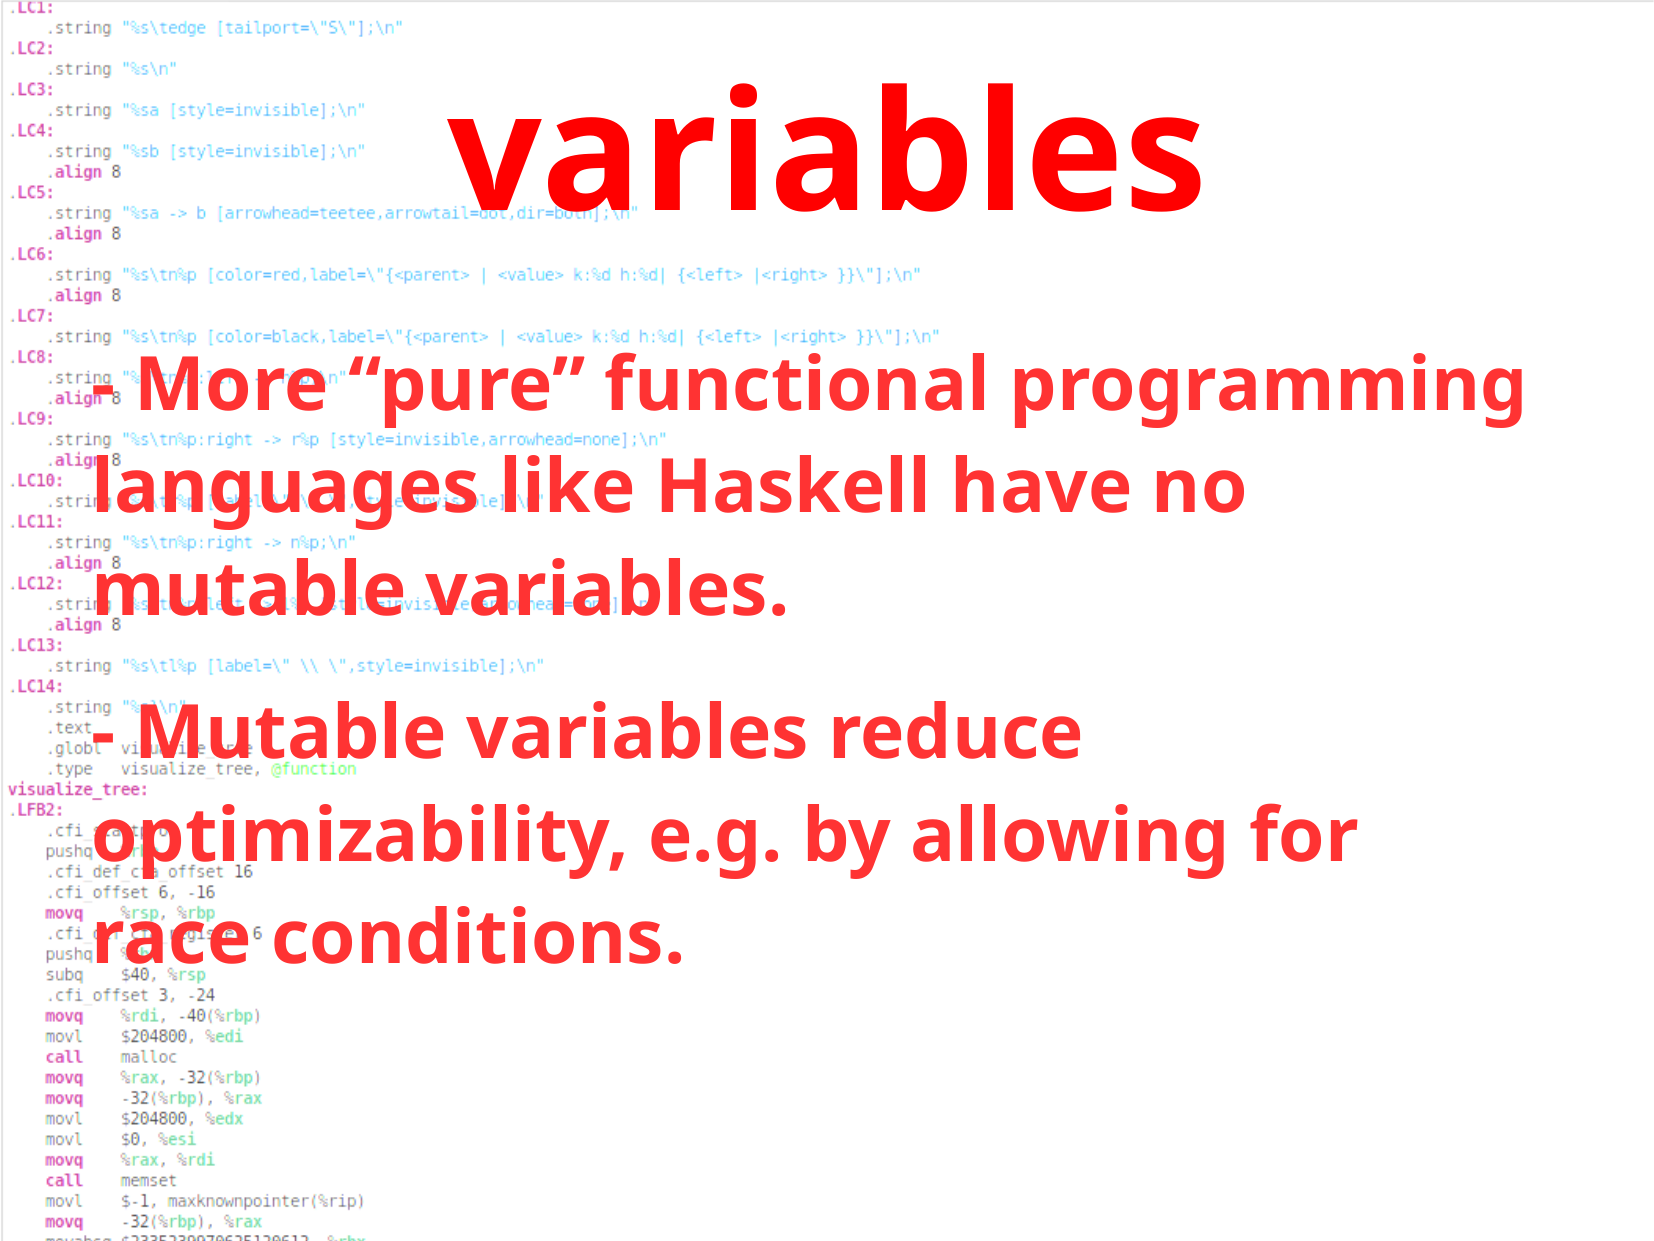

variables
- More “pure” functional programming languages like Haskell have no mutable variables.
- Mutable variables reduce optimizability, e.g. by allowing for race conditions.